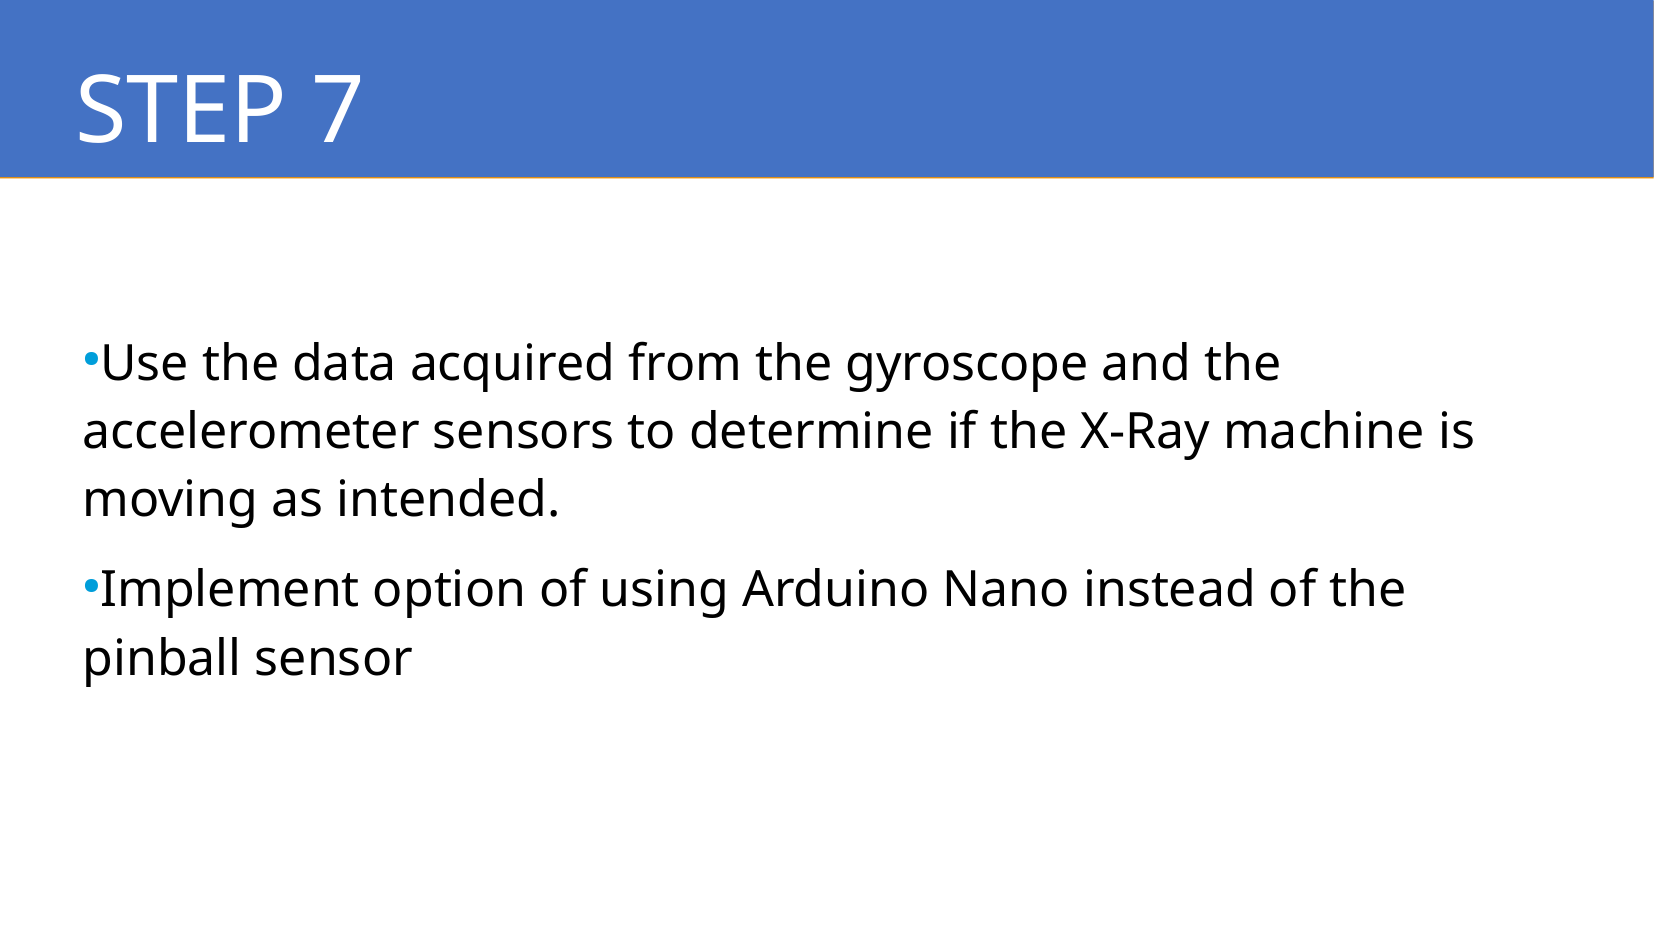

# STEP 7
Use the data acquired from the gyroscope and the accelerometer sensors to determine if the X-Ray machine is moving as intended.
Implement option of using Arduino Nano instead of the pinball sensor